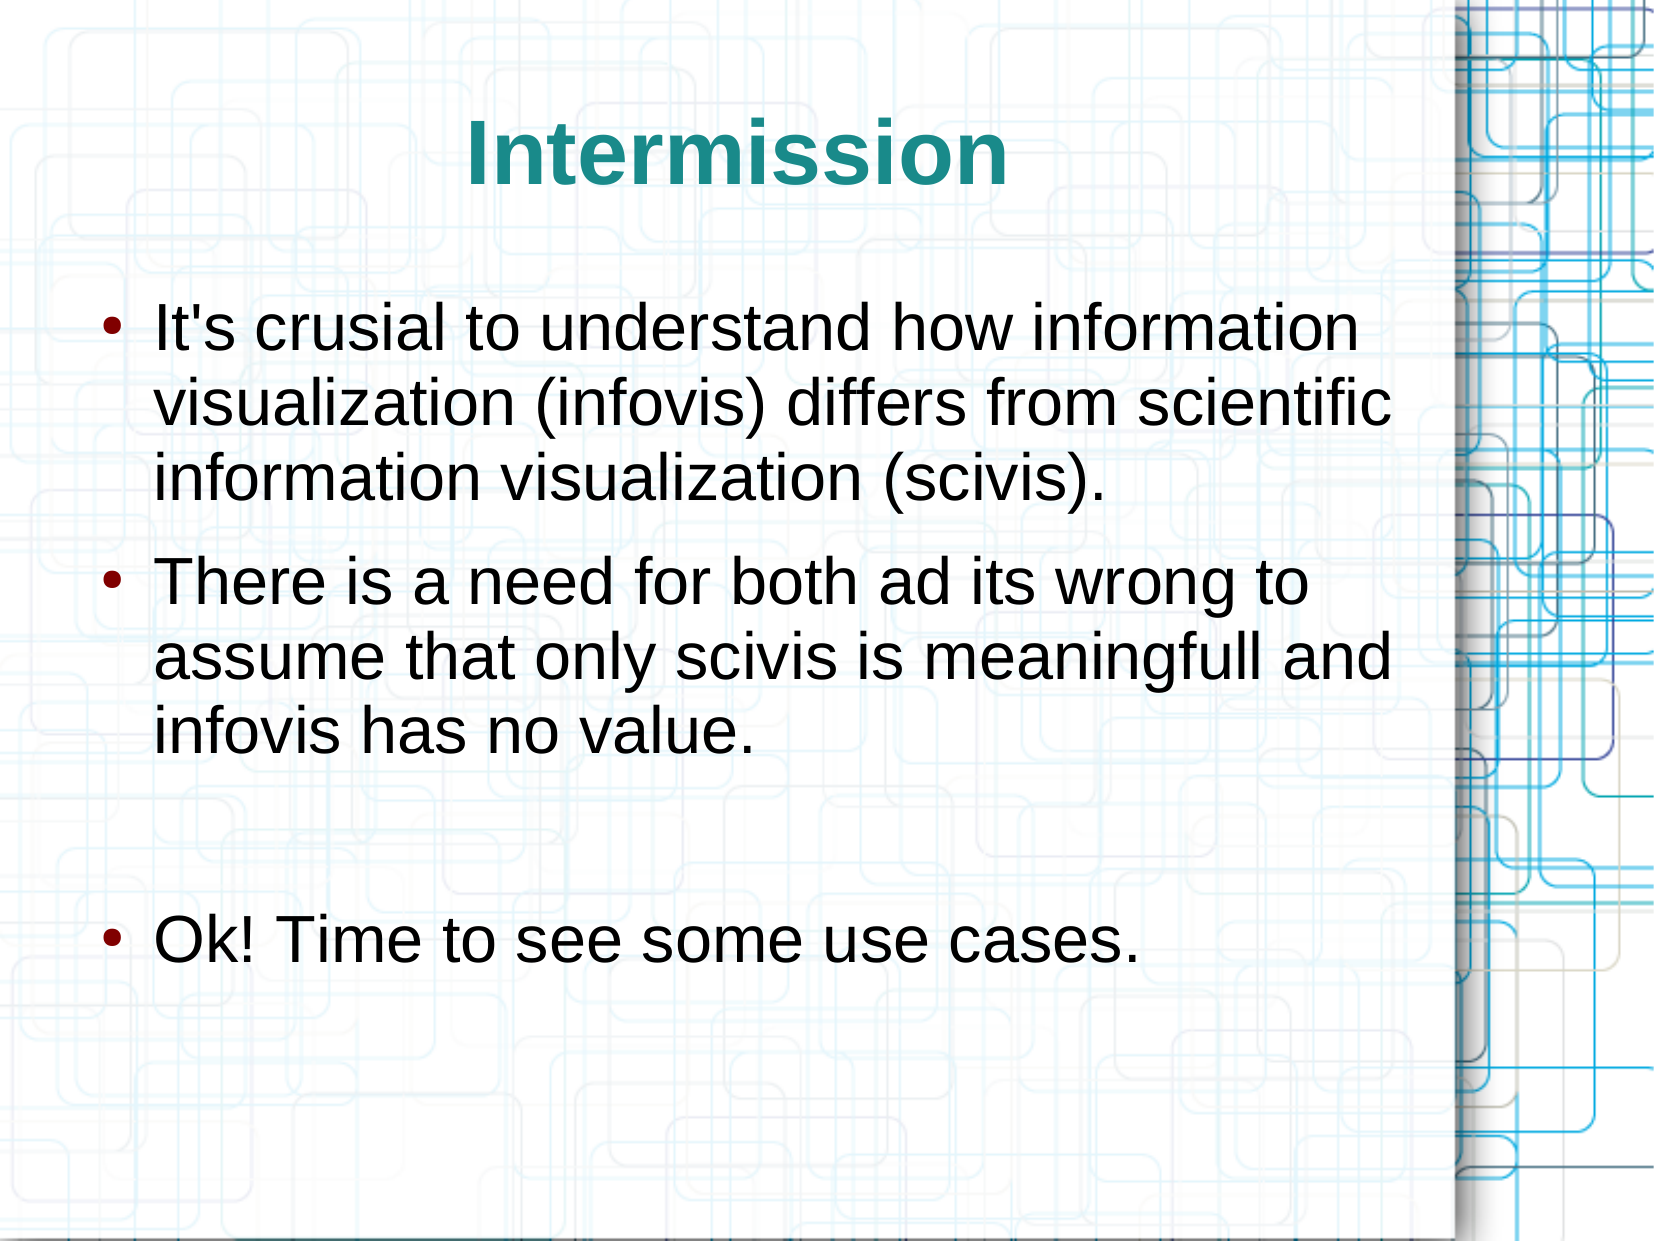

# Intermission
It's crusial to understand how information visualization (infovis) differs from scientific information visualization (scivis).
There is a need for both ad its wrong to assume that only scivis is meaningfull and infovis has no value.
Ok! Time to see some use cases.